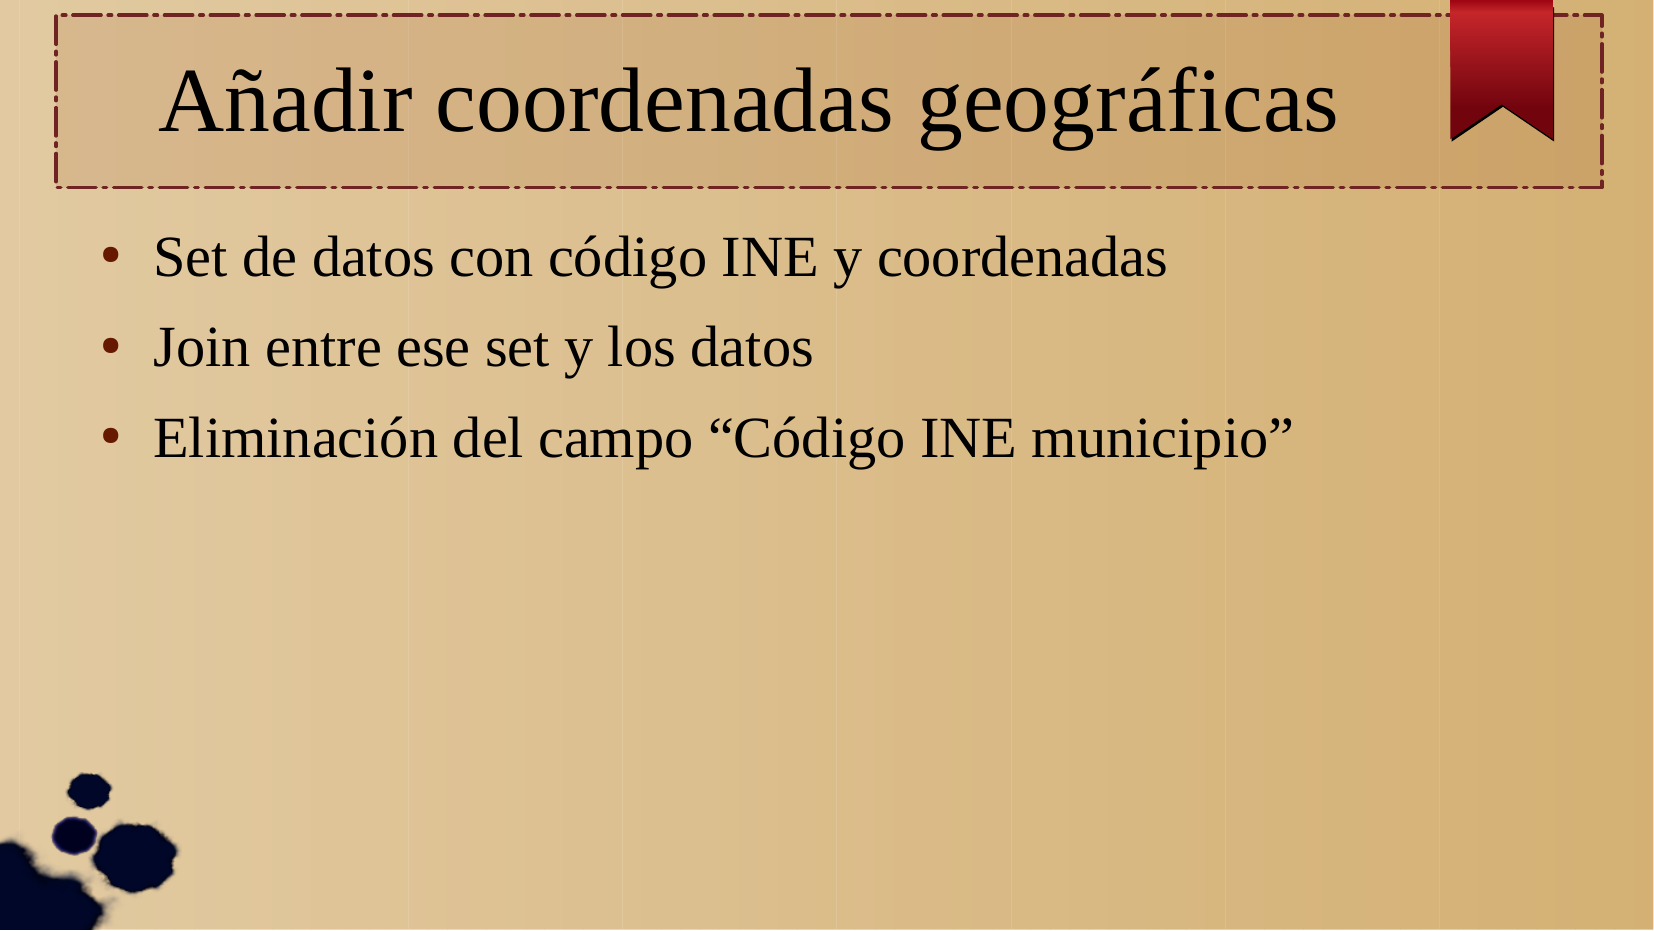

# Añadir coordenadas geográficas
Set de datos con código INE y coordenadas
Join entre ese set y los datos
Eliminación del campo “Código INE municipio”